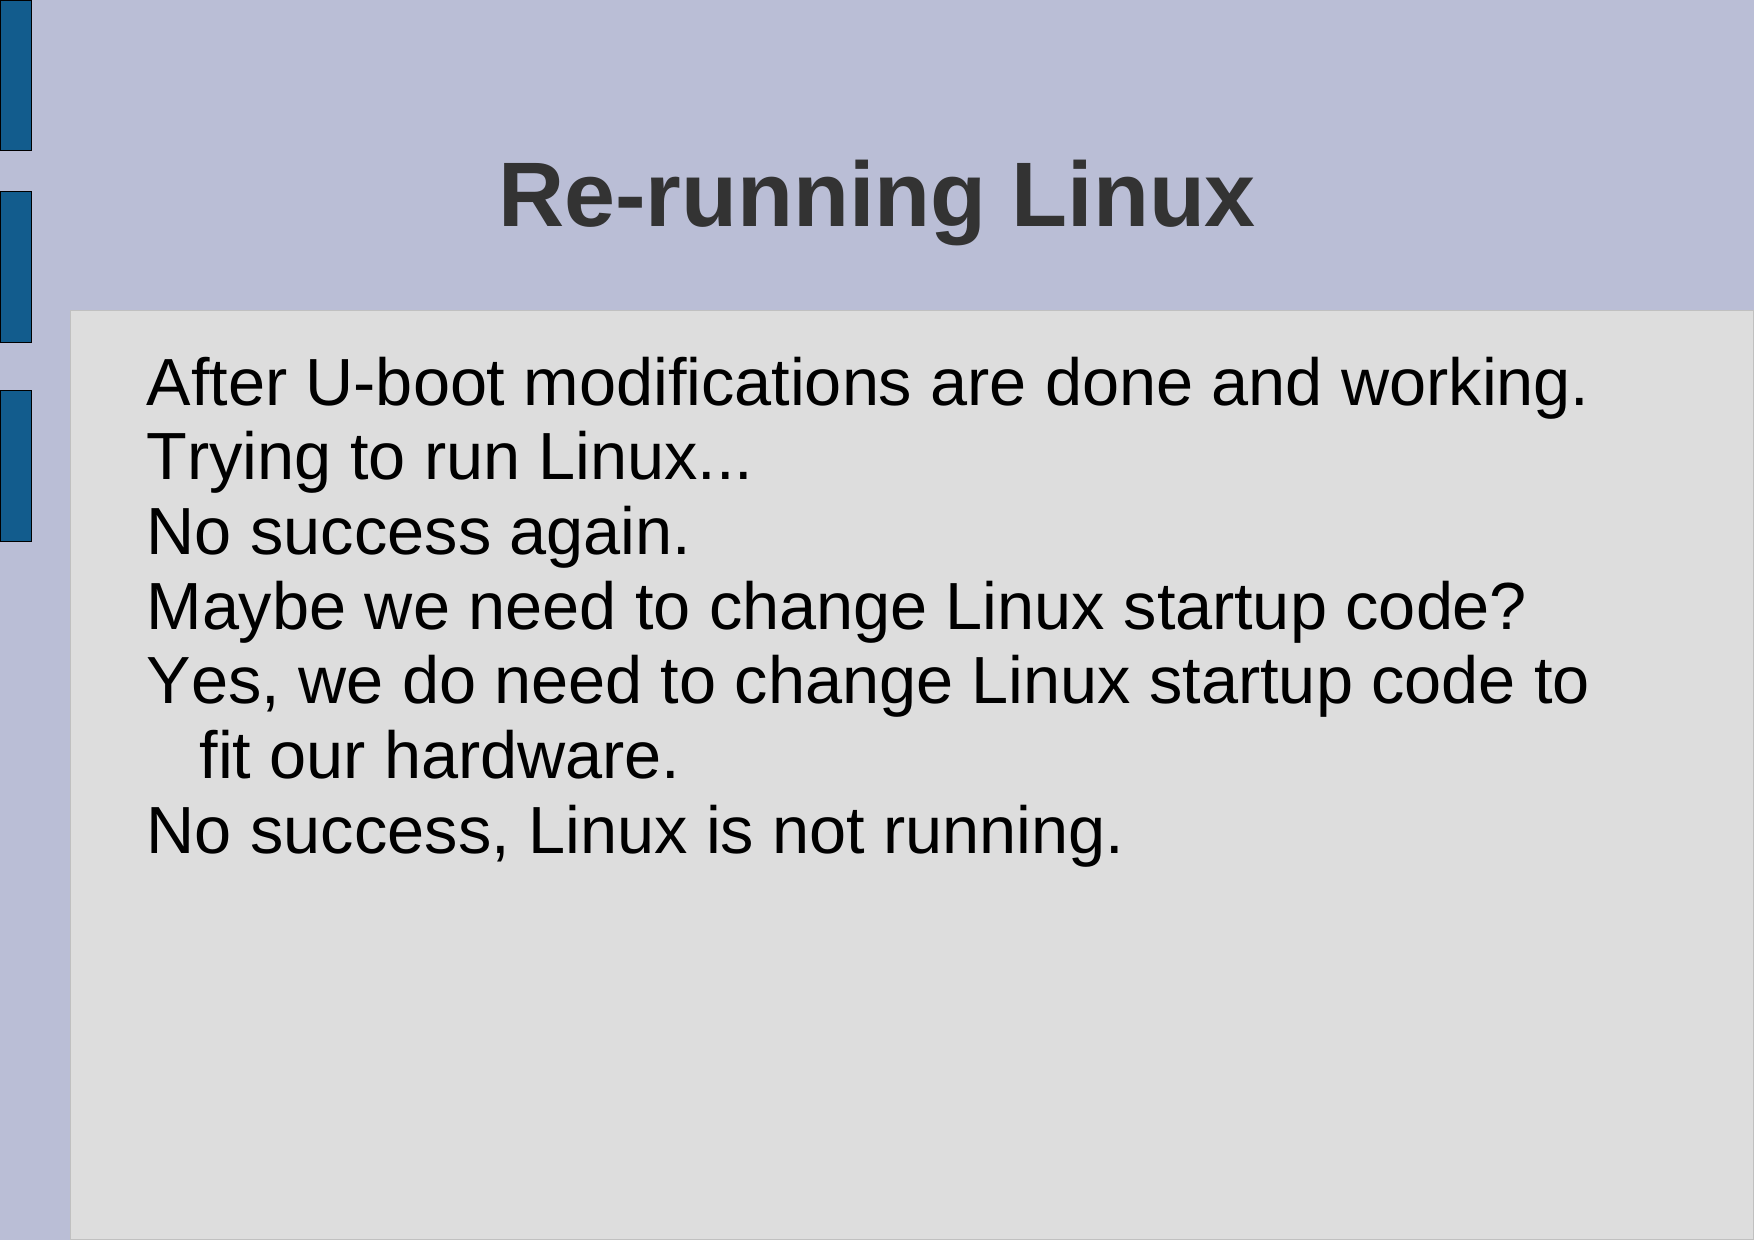

# Re-running Linux
After U-boot modifications are done and working.
Trying to run Linux...
No success again.
Maybe we need to change Linux startup code?
Yes, we do need to change Linux startup code to fit our hardware.
No success, Linux is not running.